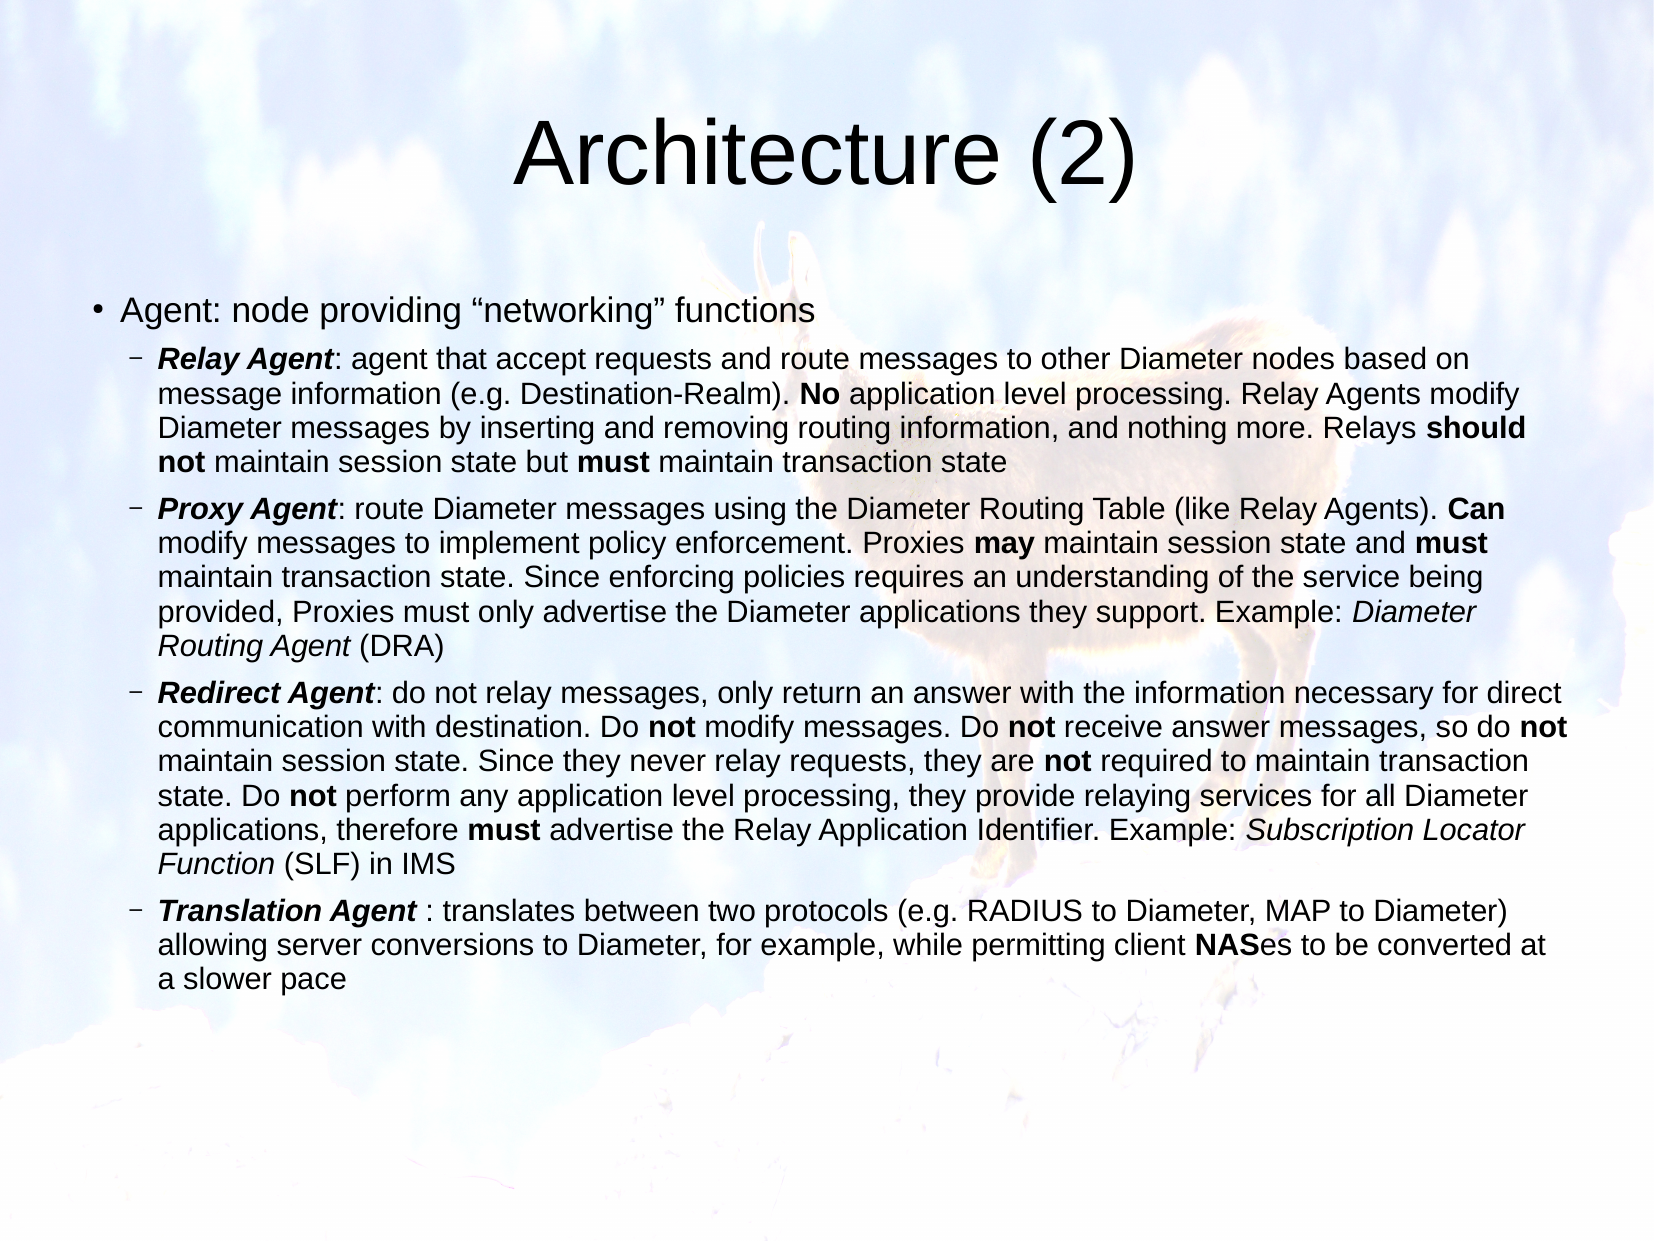

# Architecture (2)
Agent: node providing “networking” functions
Relay Agent: agent that accept requests and route messages to other Diameter nodes based on message information (e.g. Destination-Realm). No application level processing. Relay Agents modify Diameter messages by inserting and removing routing information, and nothing more. Relays should not maintain session state but must maintain transaction state
Proxy Agent: route Diameter messages using the Diameter Routing Table (like Relay Agents). Can modify messages to implement policy enforcement. Proxies may maintain session state and must maintain transaction state. Since enforcing policies requires an understanding of the service being provided, Proxies must only advertise the Diameter applications they support. Example: Diameter Routing Agent (DRA)
Redirect Agent: do not relay messages, only return an answer with the information necessary for direct communication with destination. Do not modify messages. Do not receive answer messages, so do not maintain session state. Since they never relay requests, they are not required to maintain transaction state. Do not perform any application level processing, they provide relaying services for all Diameter applications, therefore must advertise the Relay Application Identifier. Example: Subscription Locator Function (SLF) in IMS
Translation Agent : translates between two protocols (e.g. RADIUS to Diameter, MAP to Diameter) allowing server conversions to Diameter, for example, while permitting client NASes to be converted at a slower pace